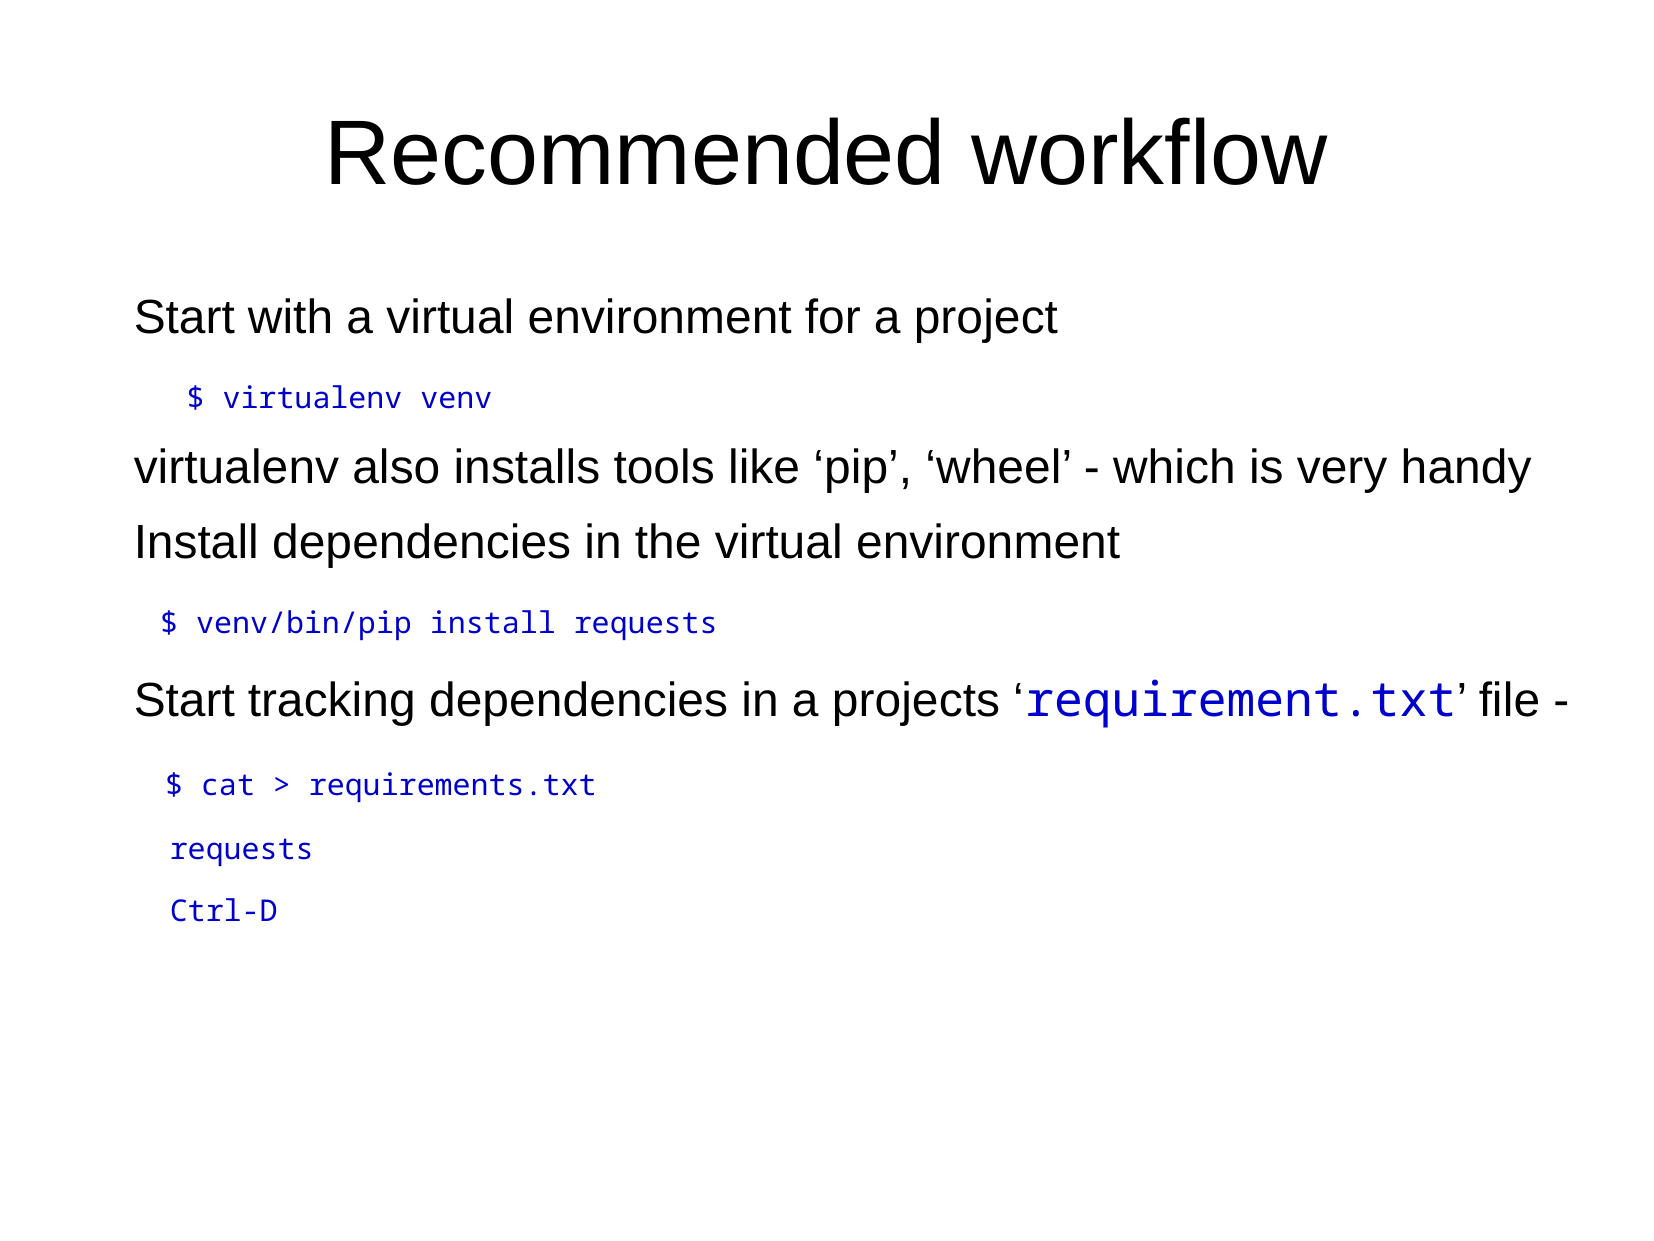

# Recommended workflow
Start with a virtual environment for a project
 $ virtualenv venv
virtualenv also installs tools like ‘pip’, ‘wheel’ - which is very handy
Install dependencies in the virtual environment
 $ venv/bin/pip install requests
Start tracking dependencies in a projects ‘requirement.txt’ file -
 $ cat > requirements.txt
 requests
 Ctrl-D